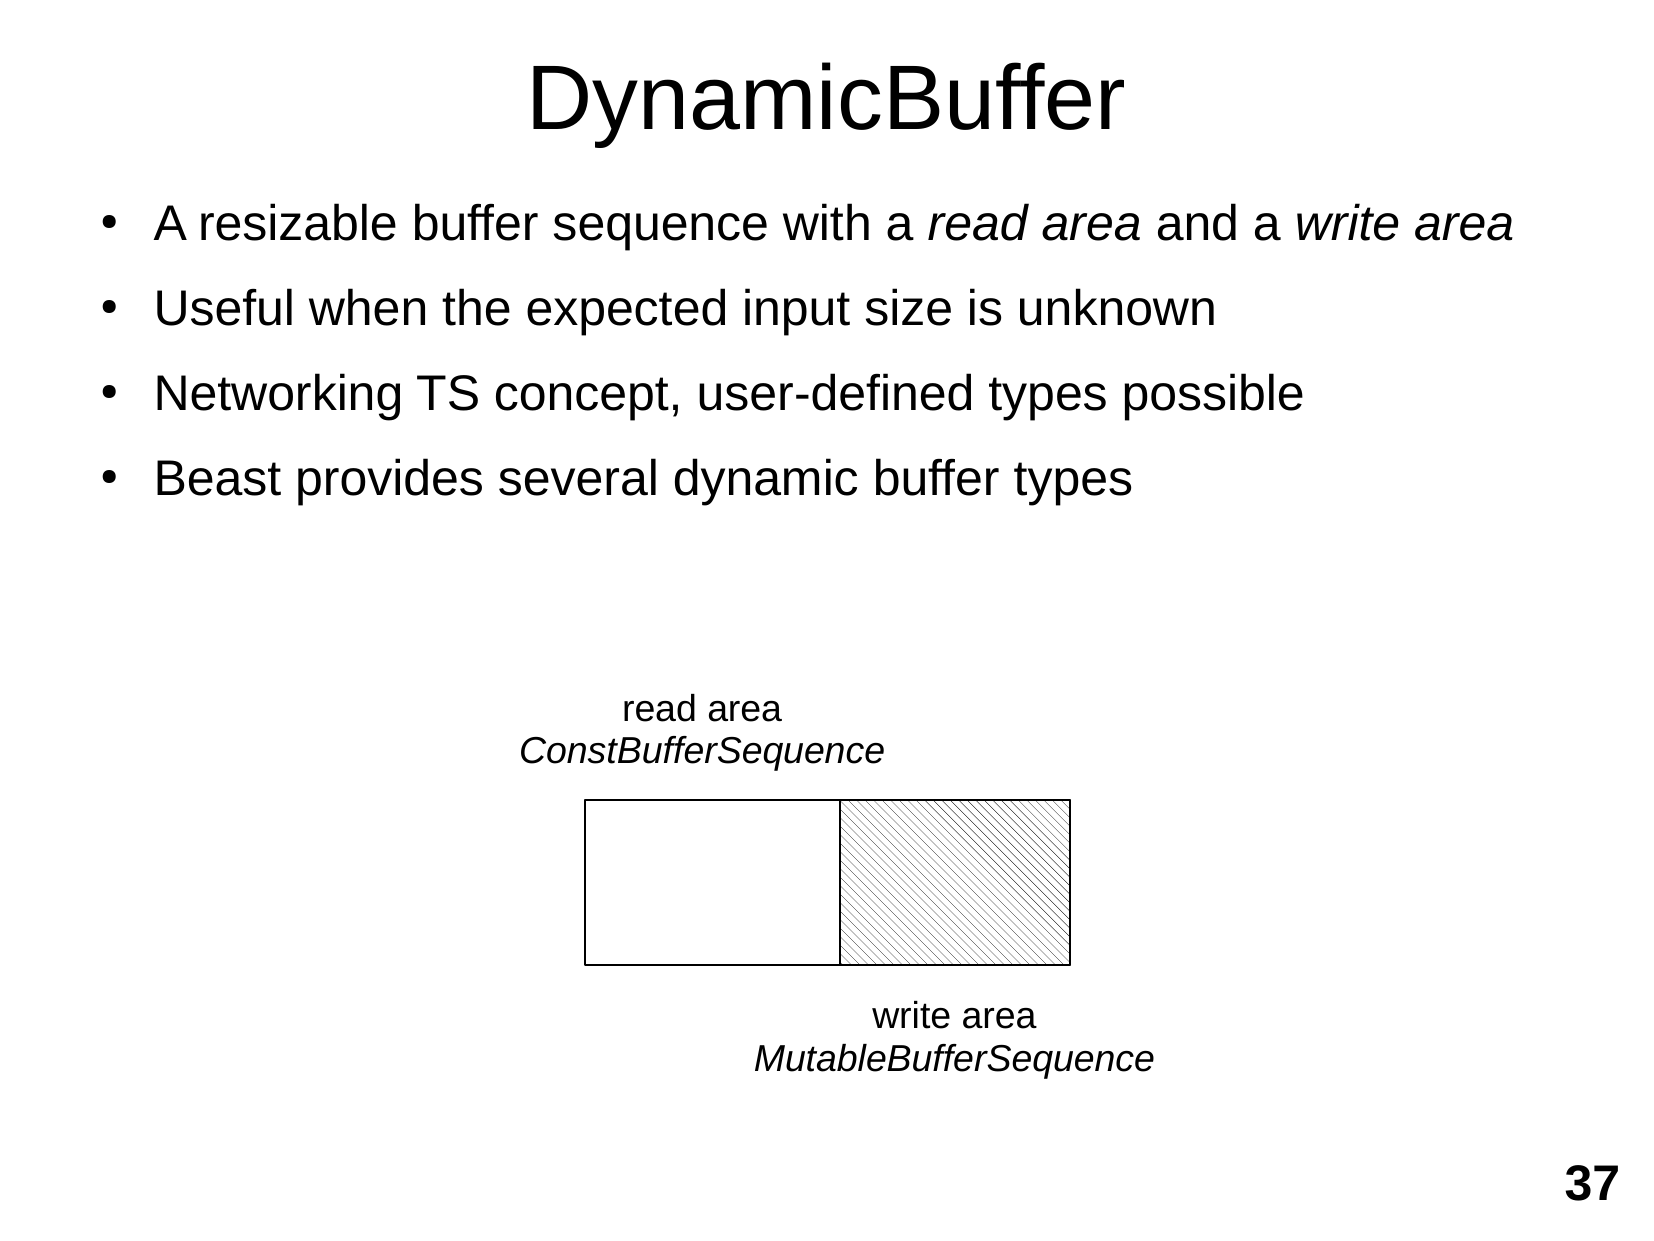

# DynamicBuffer
A resizable buffer sequence with a read area and a write area
Useful when the expected input size is unknown
Networking TS concept, user-defined types possible
Beast provides several dynamic buffer types
read area
ConstBufferSequence
write area
MutableBufferSequence
37